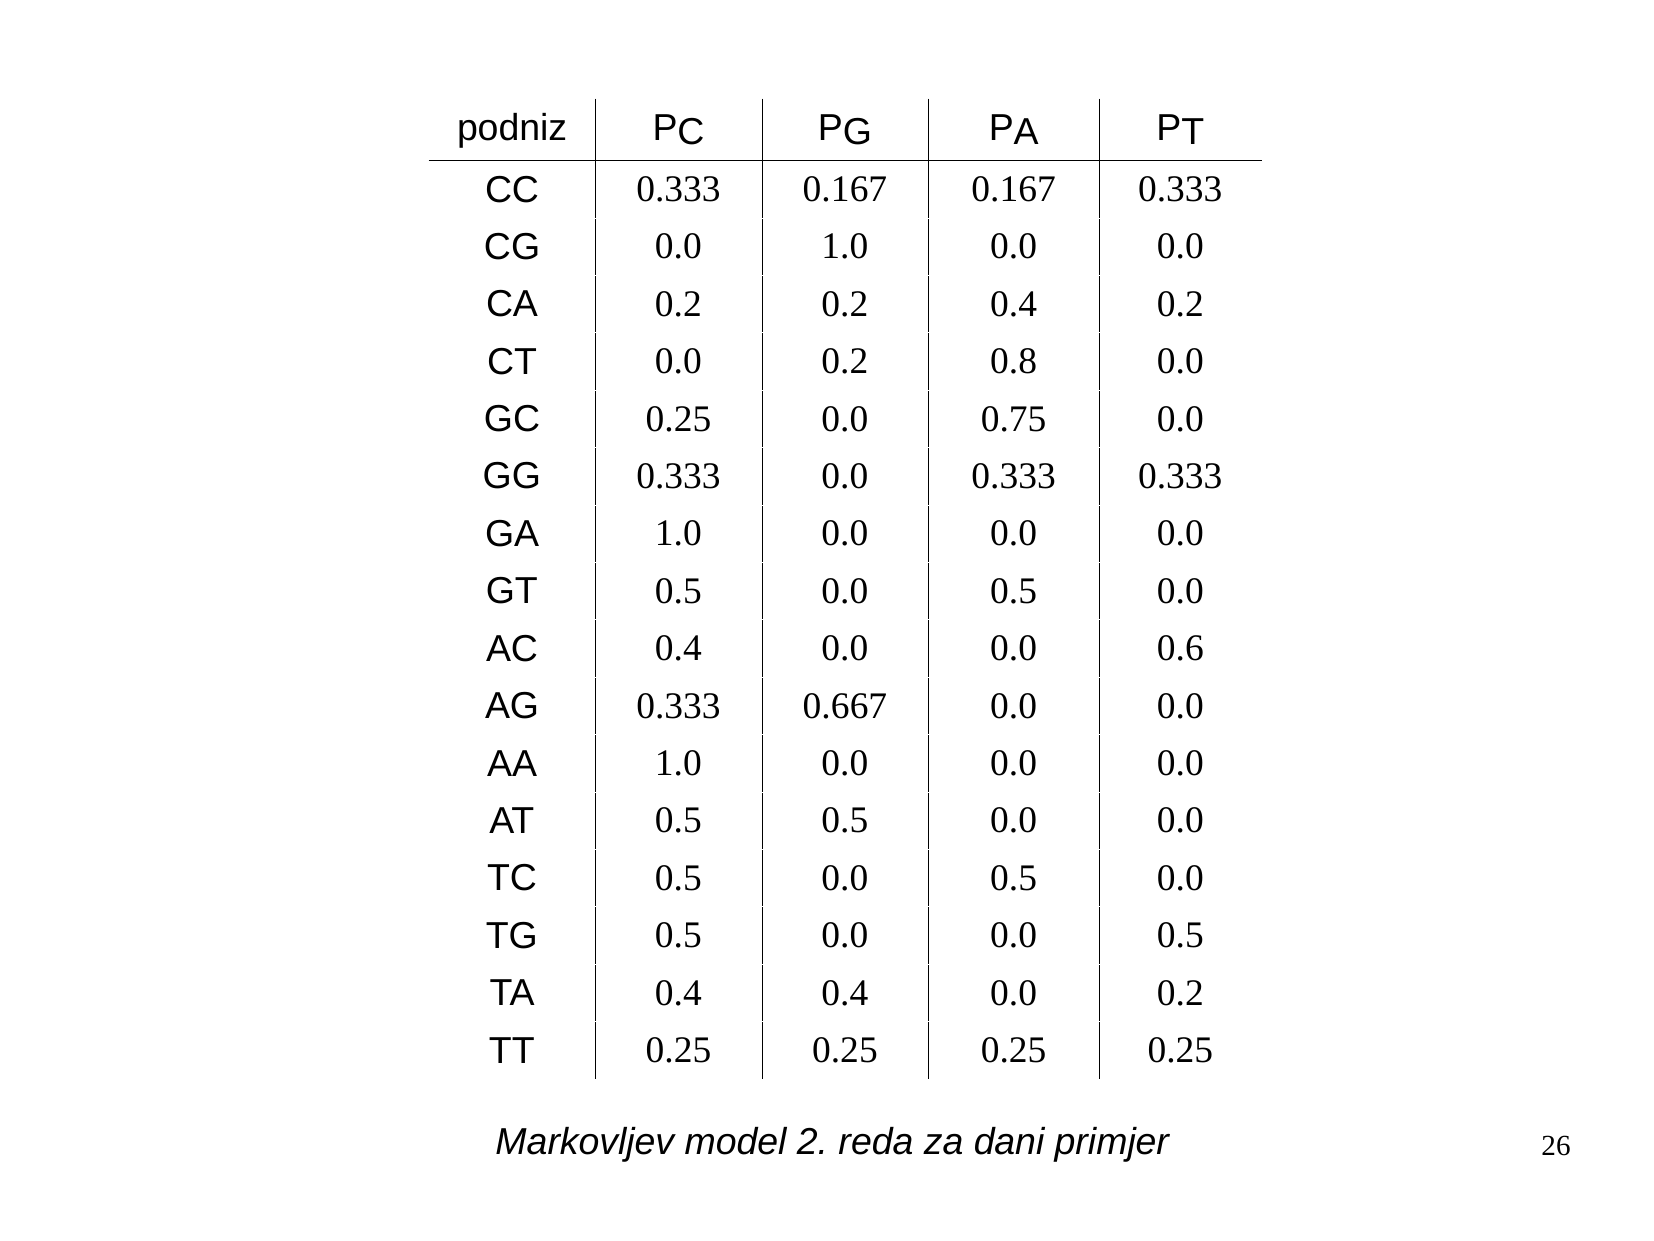

| podniz | PC | PG | PA | PT |
| --- | --- | --- | --- | --- |
| CC | 0.333 | 0.167 | 0.167 | 0.333 |
| CG | 0.0 | 1.0 | 0.0 | 0.0 |
| CA | 0.2 | 0.2 | 0.4 | 0.2 |
| CT | 0.0 | 0.2 | 0.8 | 0.0 |
| GC | 0.25 | 0.0 | 0.75 | 0.0 |
| GG | 0.333 | 0.0 | 0.333 | 0.333 |
| GA | 1.0 | 0.0 | 0.0 | 0.0 |
| GT | 0.5 | 0.0 | 0.5 | 0.0 |
| AC | 0.4 | 0.0 | 0.0 | 0.6 |
| AG | 0.333 | 0.667 | 0.0 | 0.0 |
| AA | 1.0 | 0.0 | 0.0 | 0.0 |
| AT | 0.5 | 0.5 | 0.0 | 0.0 |
| TC | 0.5 | 0.0 | 0.5 | 0.0 |
| TG | 0.5 | 0.0 | 0.0 | 0.5 |
| TA | 0.4 | 0.4 | 0.0 | 0.2 |
| TT | 0.25 | 0.25 | 0.25 | 0.25 |
Markovljev model 2. reda za dani primjer
26